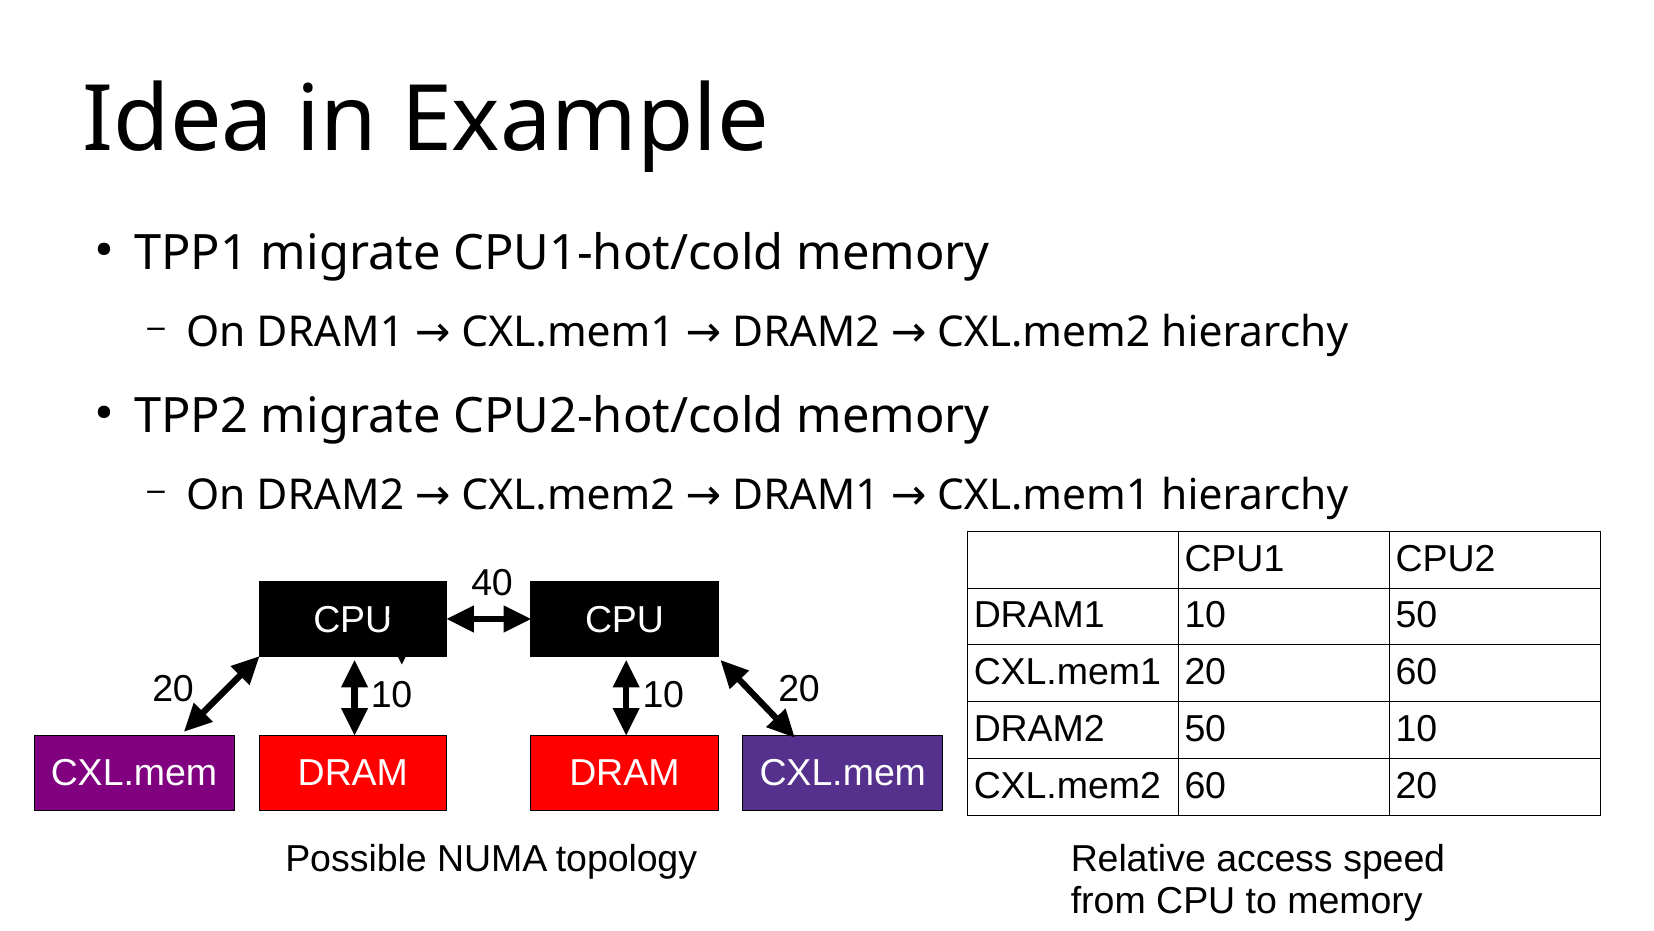

# Idea in Example
TPP1 migrate CPU1-hot/cold memory
On DRAM1 → CXL.mem1 → DRAM2 → CXL.mem2 hierarchy
TPP2 migrate CPU2-hot/cold memory
On DRAM2 → CXL.mem2 → DRAM1 → CXL.mem1 hierarchy
| | CPU1 | CPU2 |
| --- | --- | --- |
| DRAM1 | 10 | 50 |
| CXL.mem1 | 20 | 60 |
| DRAM2 | 50 | 10 |
| CXL.mem2 | 60 | 20 |
40
CPU
CPU
20
20
10
10
CXL.mem
DRAM
DRAM
CXL.mem
Possible NUMA topology
Relative access speed
from CPU to memory